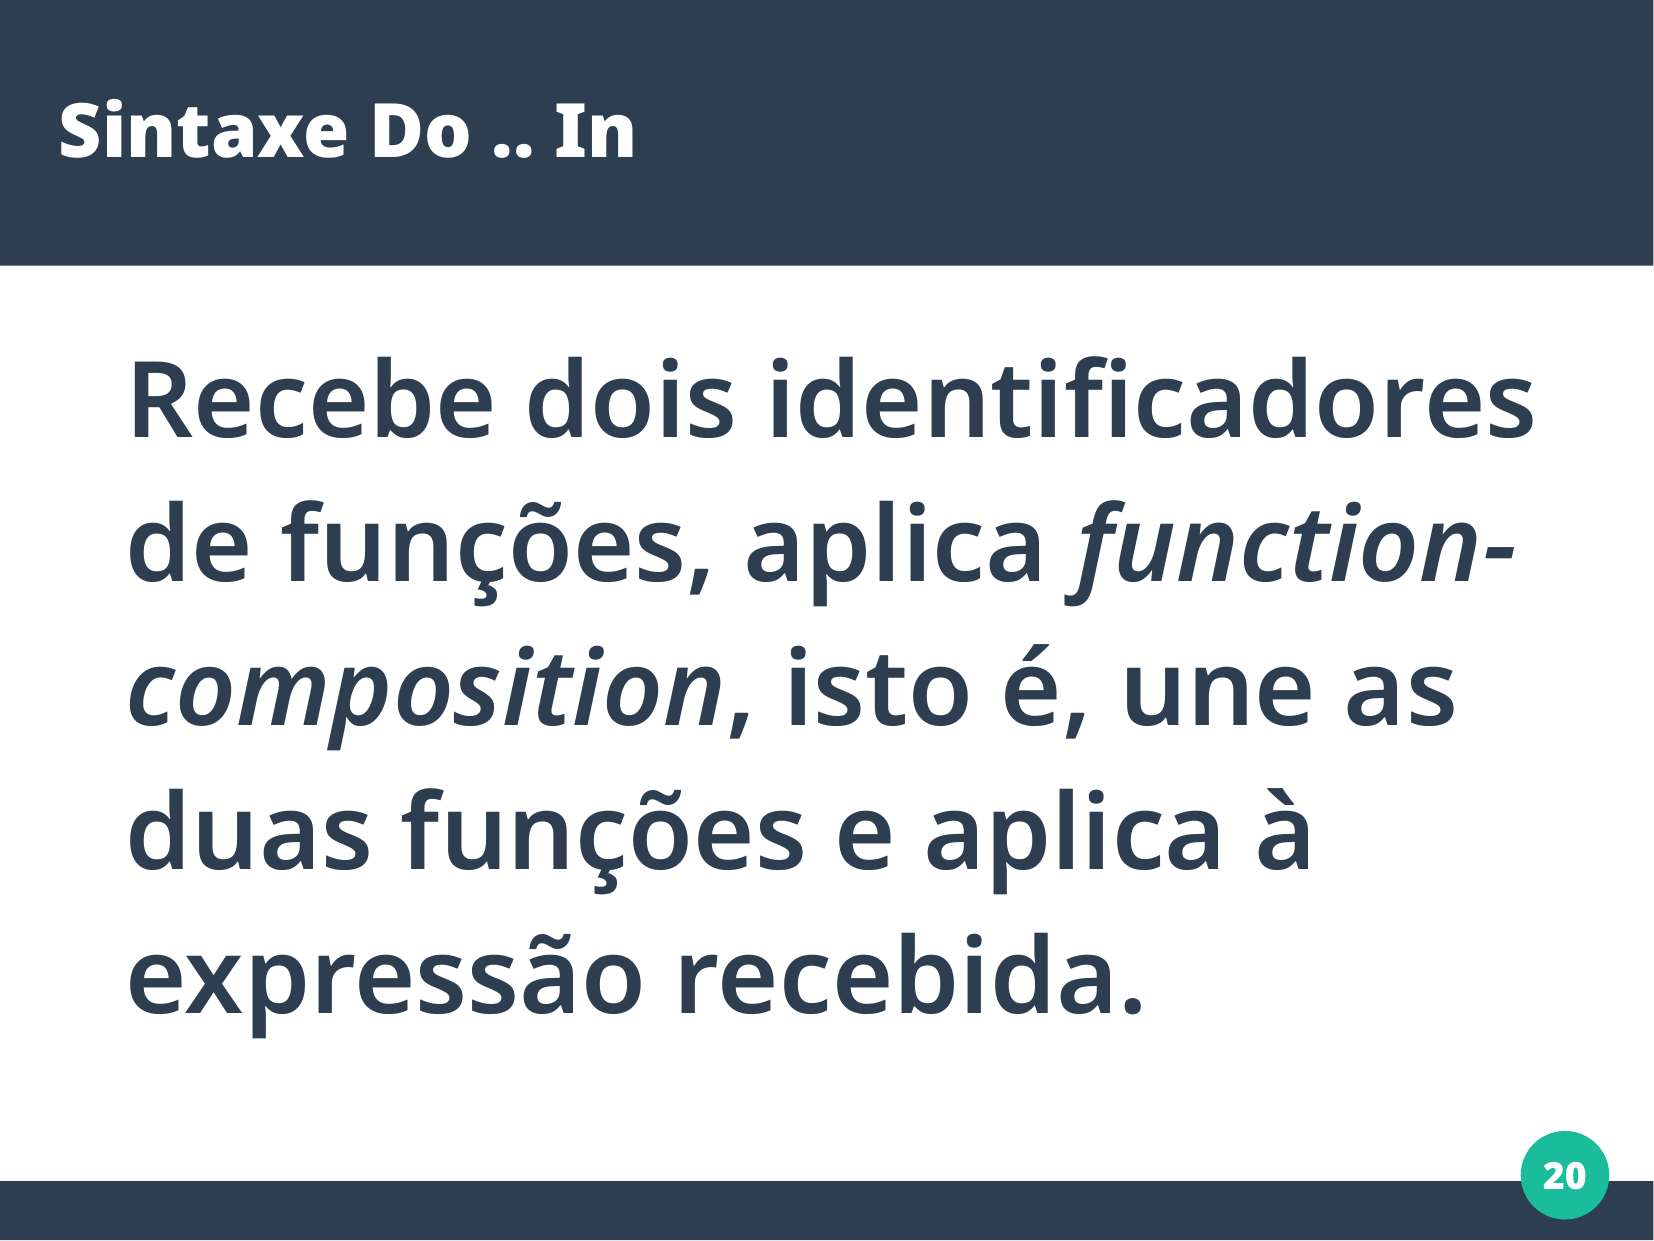

# Sintaxe Do .. In
Recebe dois identificadores de funções, aplica function-composition, isto é, une as duas funções e aplica à expressão recebida.
20